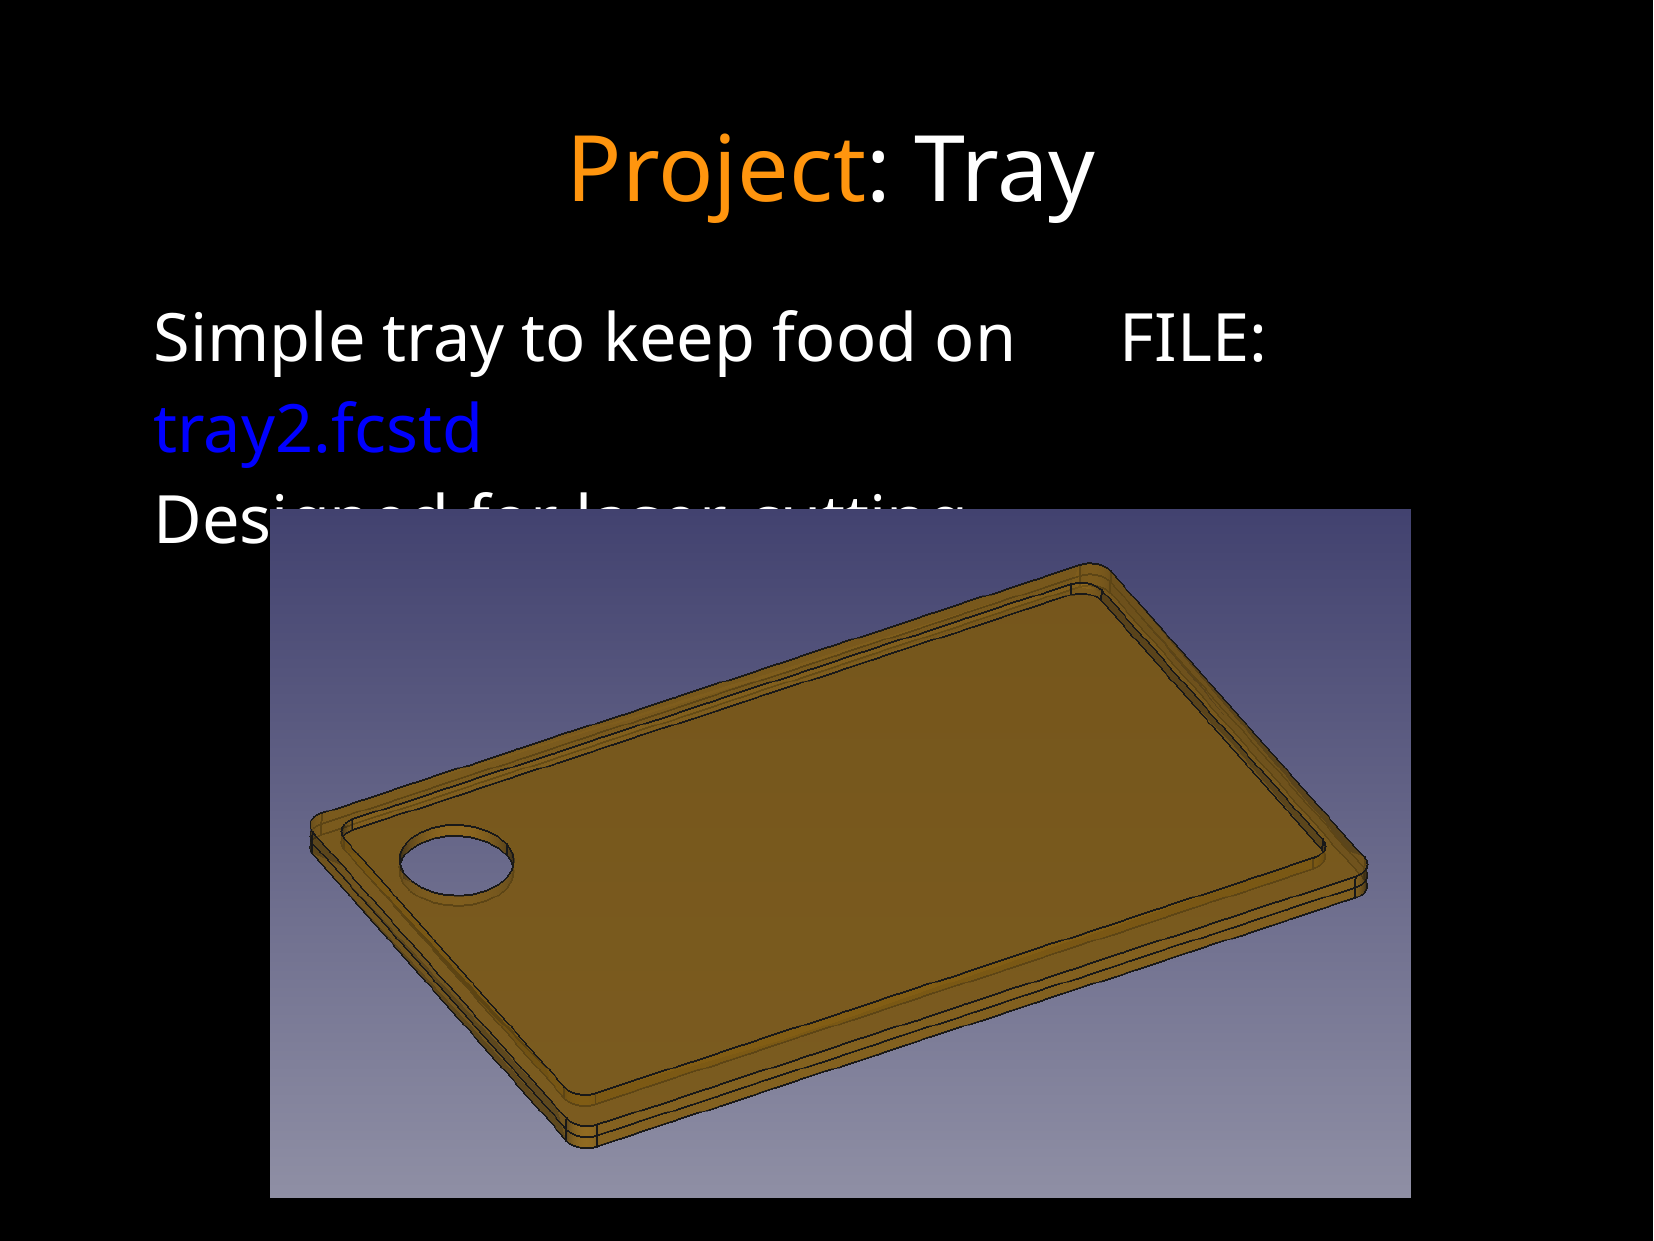

# Project: Tray
Simple tray to keep food on FILE: tray2.fcstd
Designed for laser-cutting